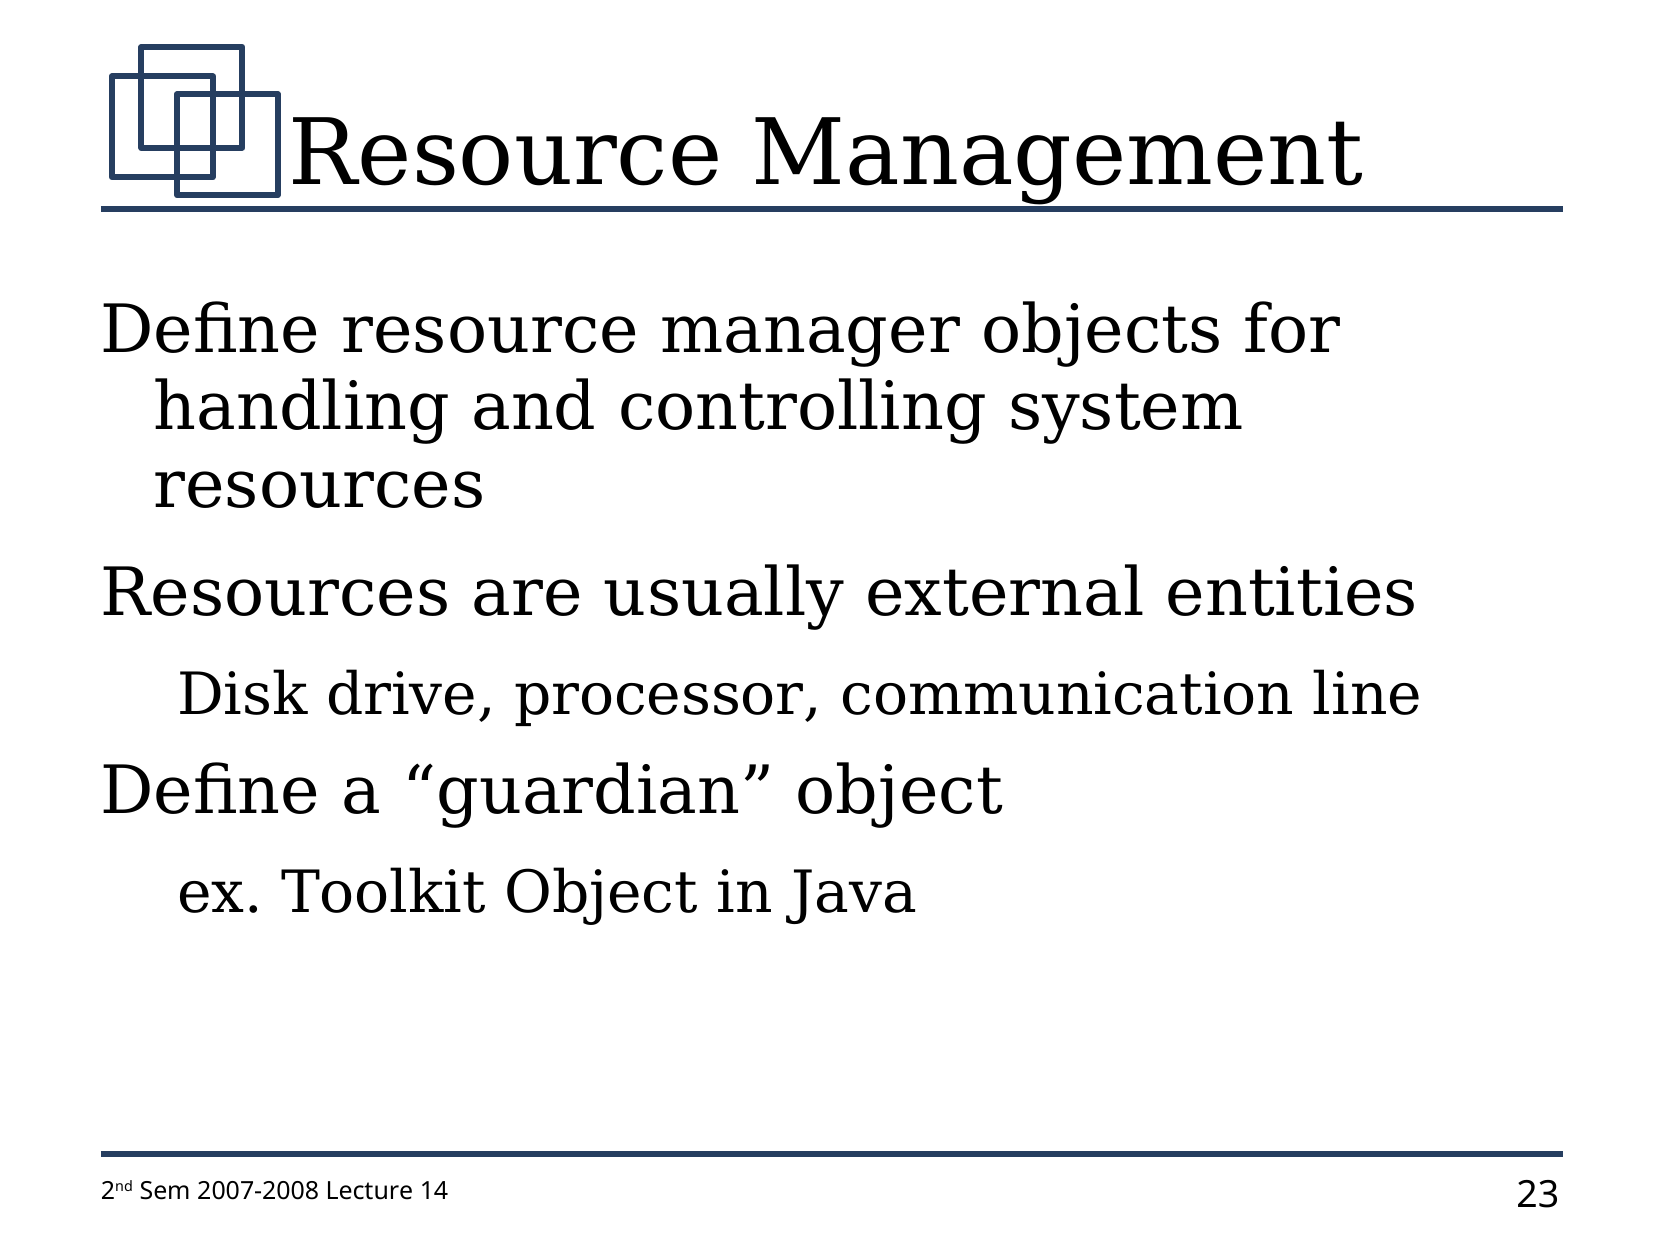

# Resource Management
Define resource manager objects for handling and controlling system resources
Resources are usually external entities
Disk drive, processor, communication line
Define a “guardian” object
ex. Toolkit Object in Java